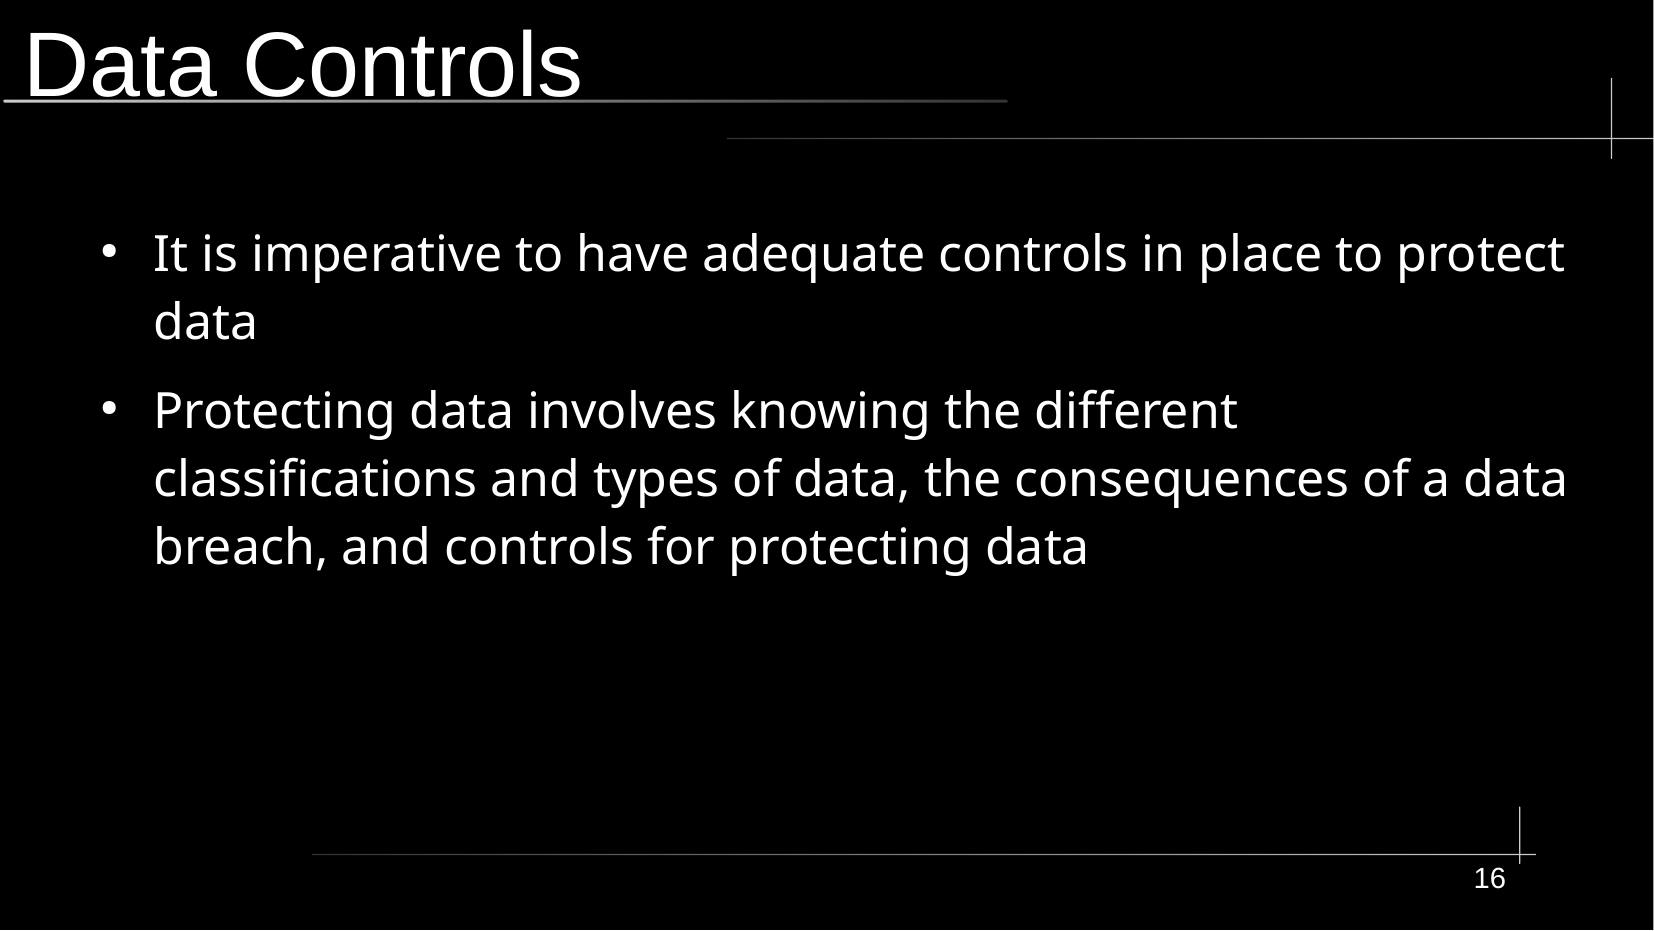

# Data Controls
It is imperative to have adequate controls in place to protect data
Protecting data involves knowing the different classifications and types of data, the consequences of a data breach, and controls for protecting data
16